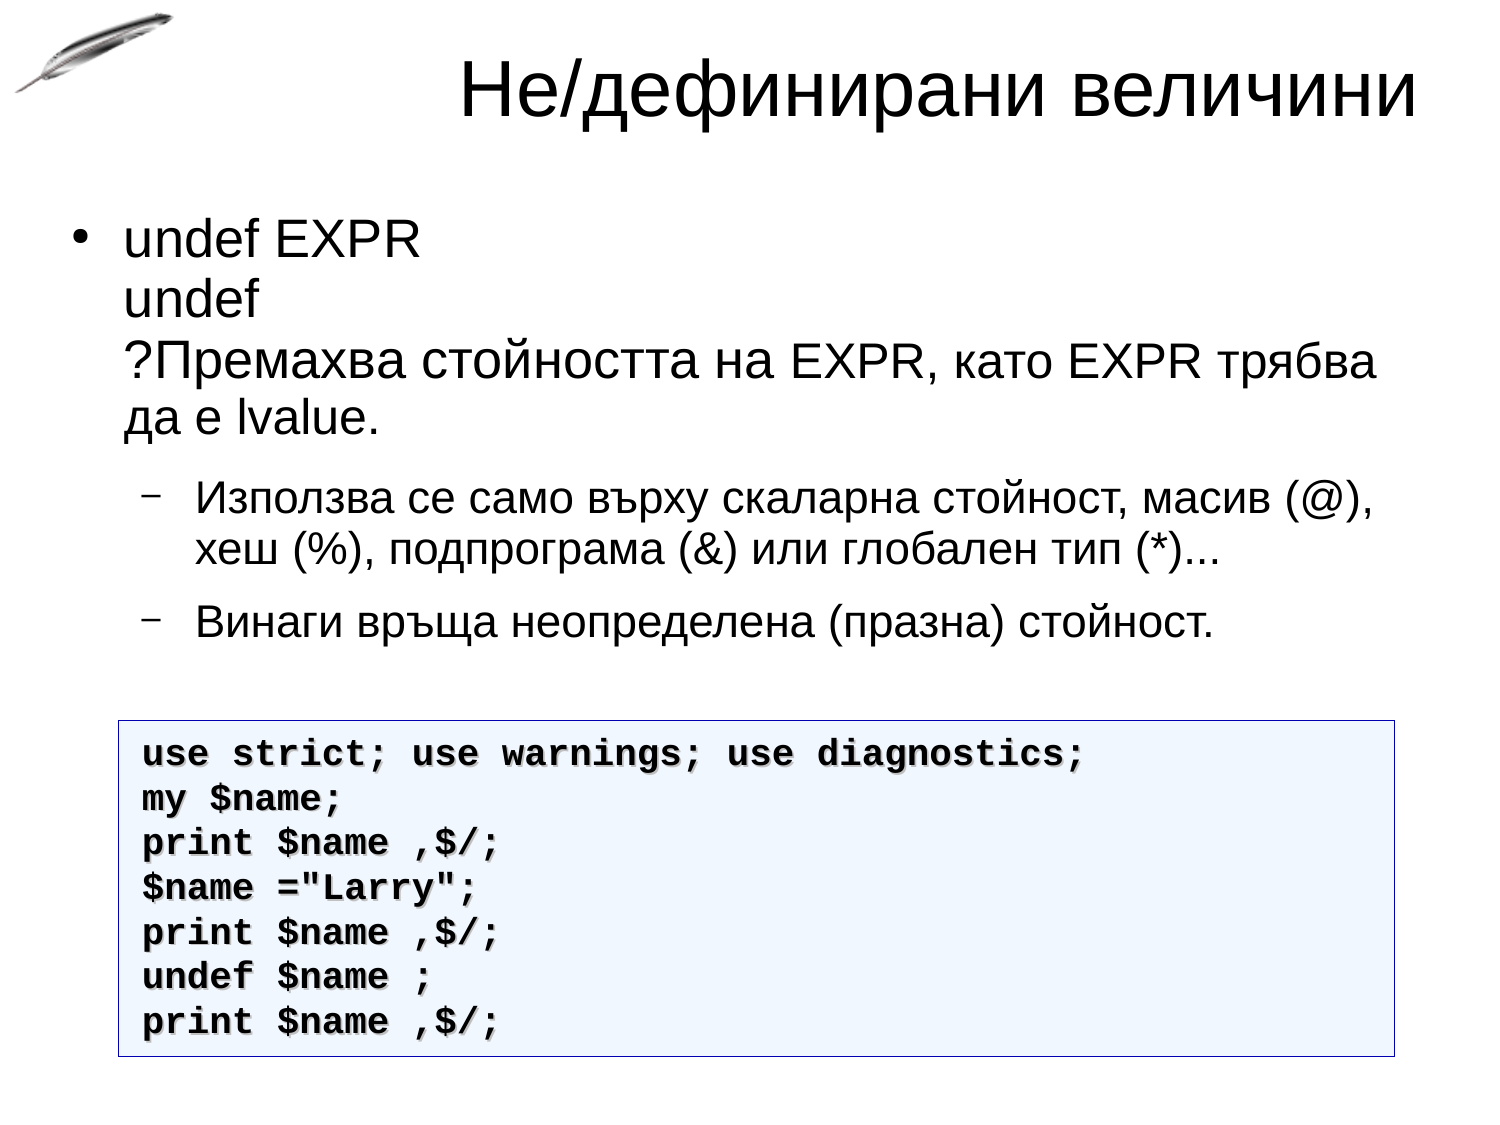

# Не/дефинирани величини
undef EXPR
undef
?Премахва стойността на EXPR, като EXPR трябва да е lvalue.
Използва се само върху скаларна стойност, масив (@), хеш (%), подпрограма (&) или глобален тип (*)...
Винаги връща неопределена (празна) стойност.
use strict; use warnings; use diagnostics;
my $name;
print $name ,$/;
$name ="Larry";
print $name ,$/;
undef $name ;
print $name ,$/;